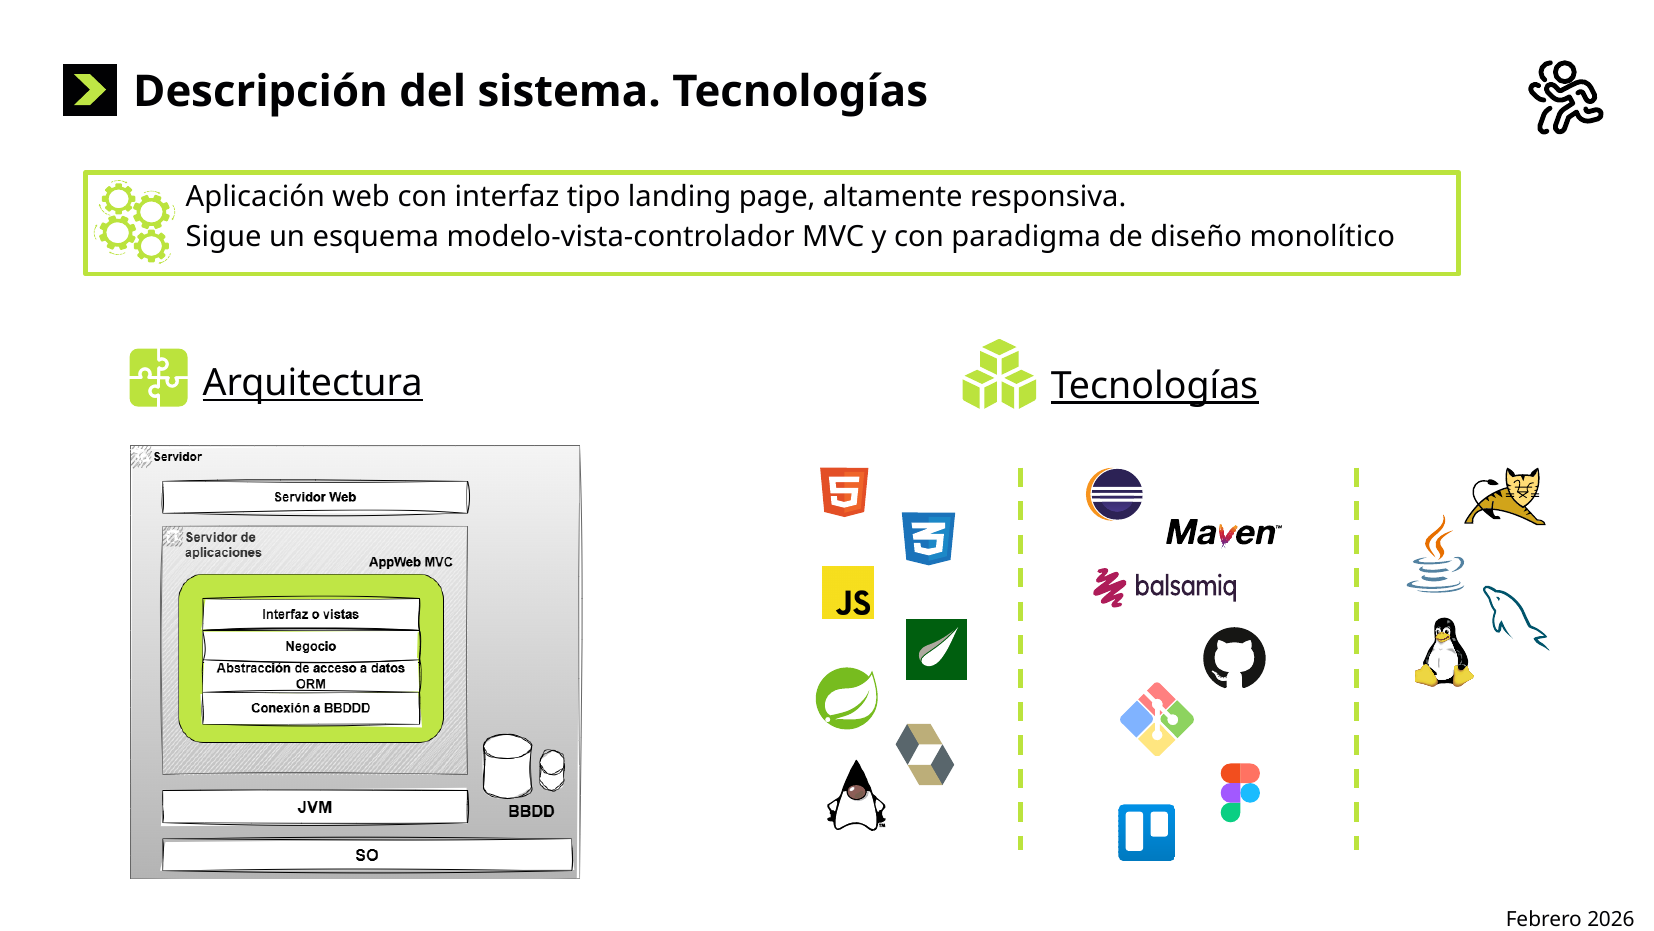

# Descripción del sistema. Tecnologías
Aplicación web con interfaz tipo landing page, altamente responsiva.
Sigue un esquema modelo-vista-controlador MVC y con paradigma de diseño monolítico
Arquitectura
Tecnologías
Febrero 2026